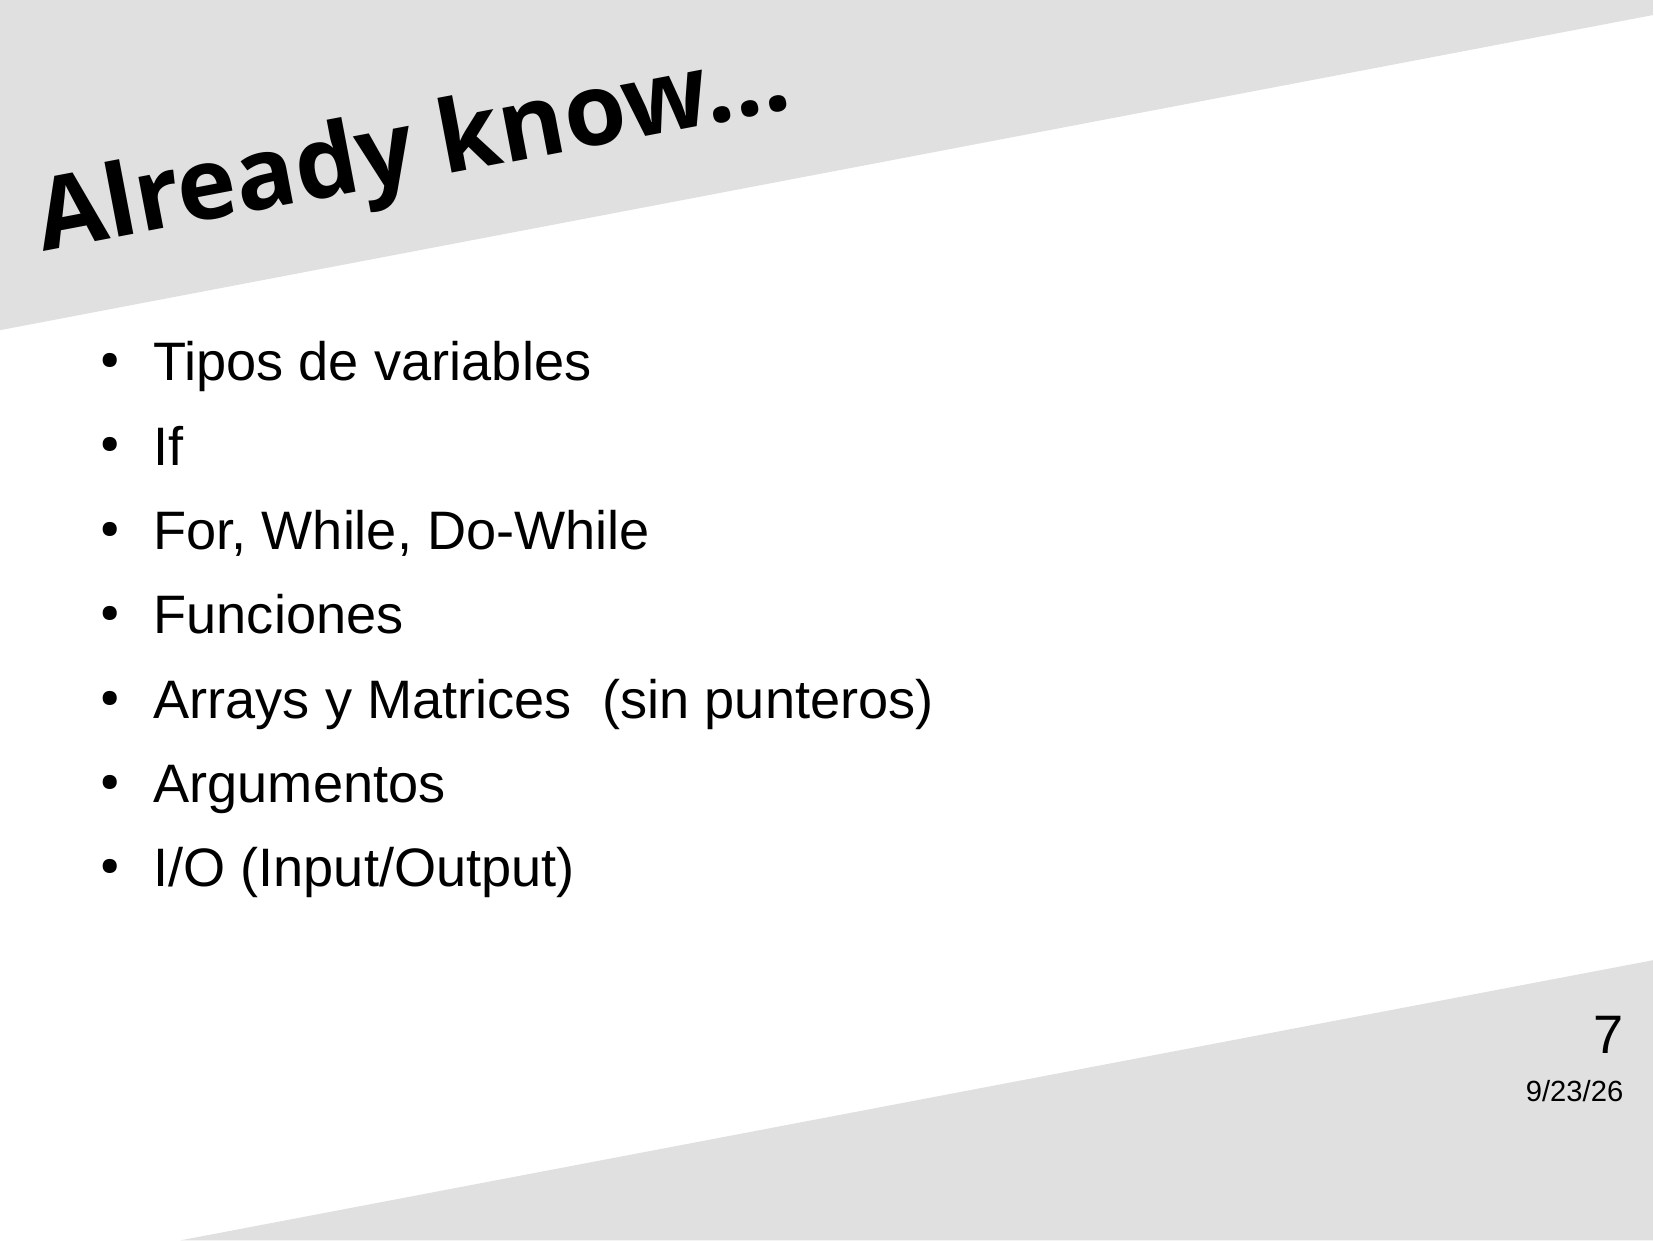

# Already know...
Tipos de variables
If
For, While, Do-While
Funciones
Arrays y Matrices (sin punteros)
Argumentos
I/O (Input/Output)
7